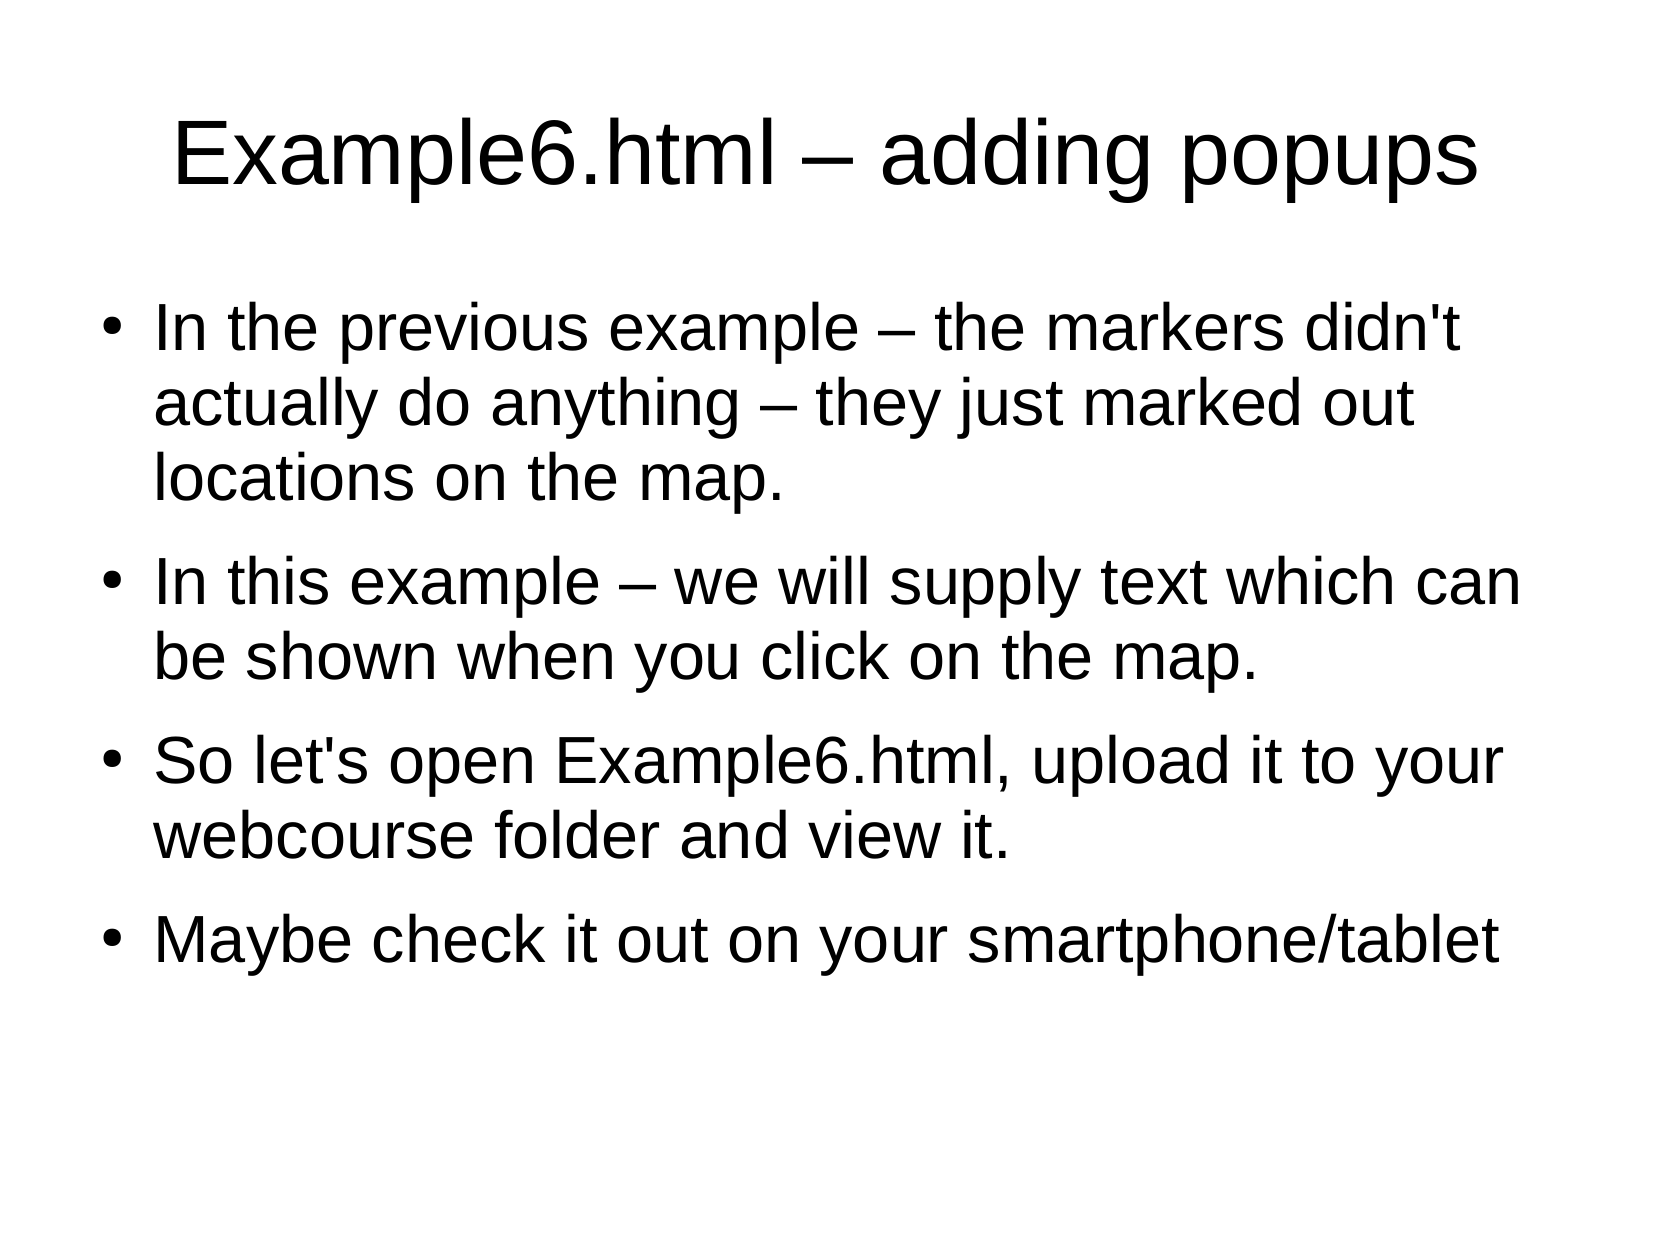

# Example6.html – adding popups
In the previous example – the markers didn't actually do anything – they just marked out locations on the map.
In this example – we will supply text which can be shown when you click on the map.
So let's open Example6.html, upload it to your webcourse folder and view it.
Maybe check it out on your smartphone/tablet